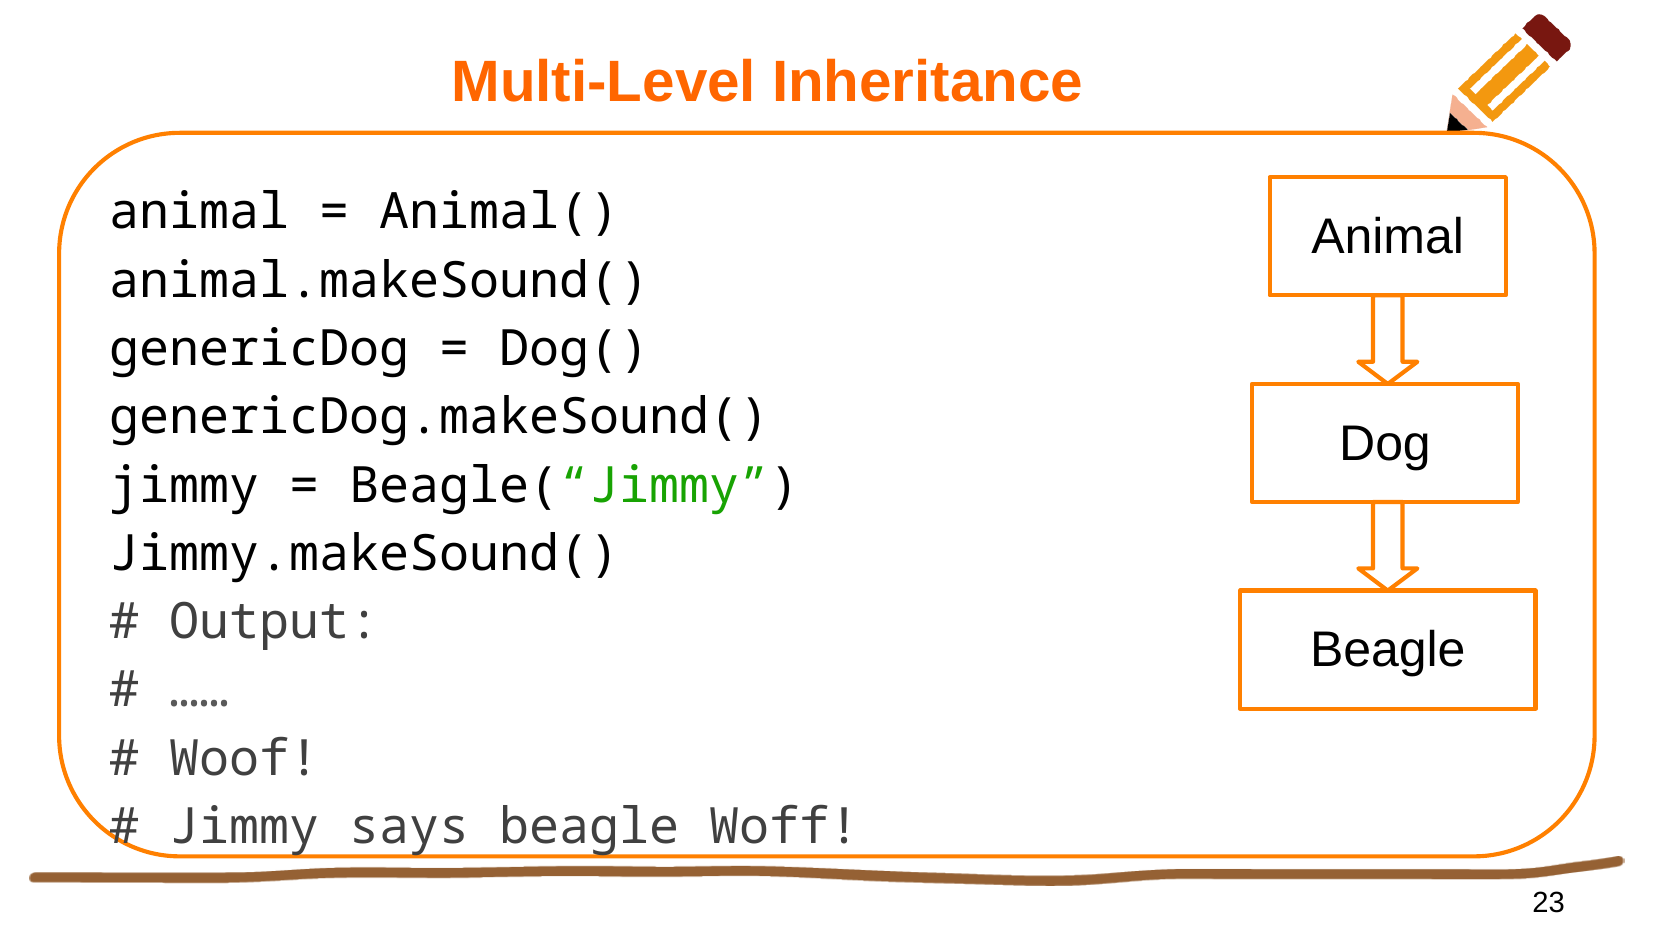

# Multi-Level Inheritance
animal = Animal()
animal.makeSound()
genericDog = Dog()
genericDog.makeSound()
jimmy = Beagle(“Jimmy”)
Jimmy.makeSound()
# Output:
# ……
# Woof!
# Jimmy says beagle Woff!
Animal
Dog
Beagle
23